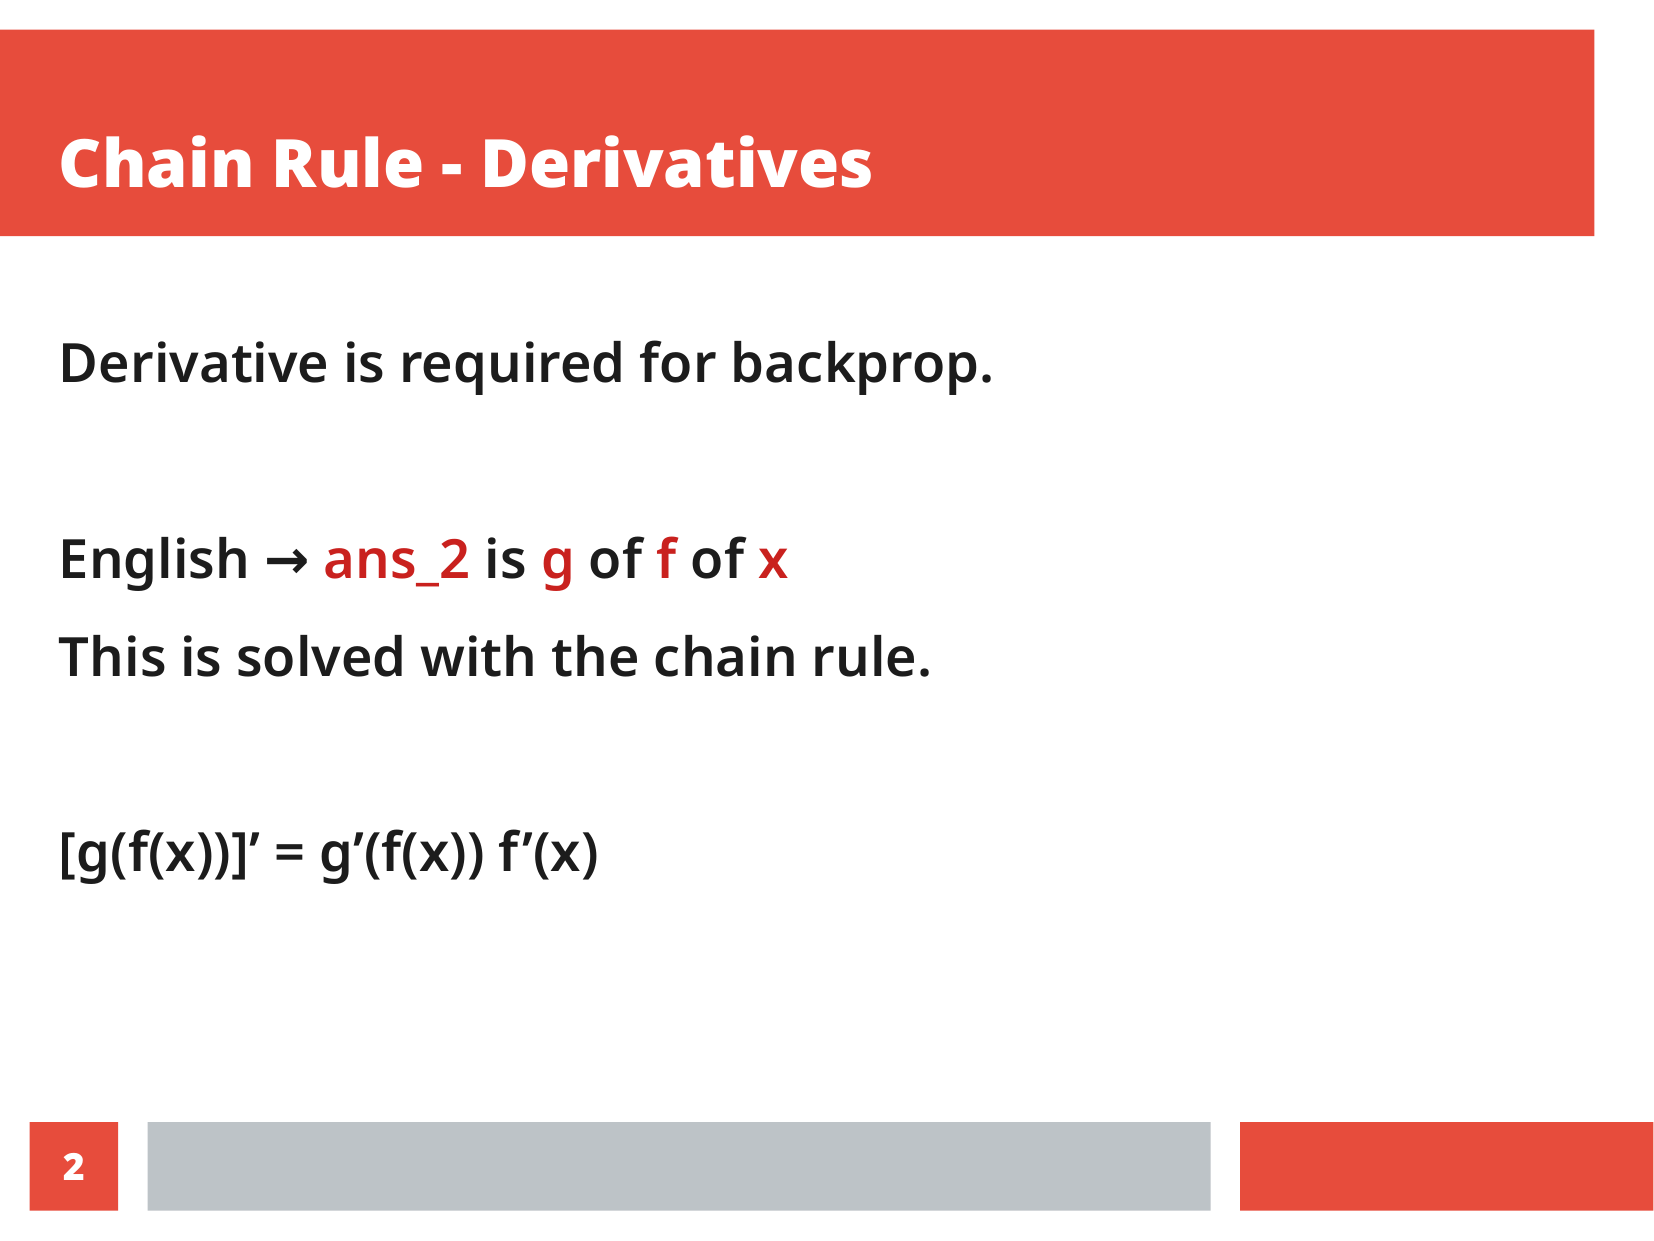

# Chain Rule - Derivatives
Derivative is required for backprop.
English → ans_2 is g of f of x
This is solved with the chain rule.
[g(f(x))]’ = g’(f(x)) f’(x)
2